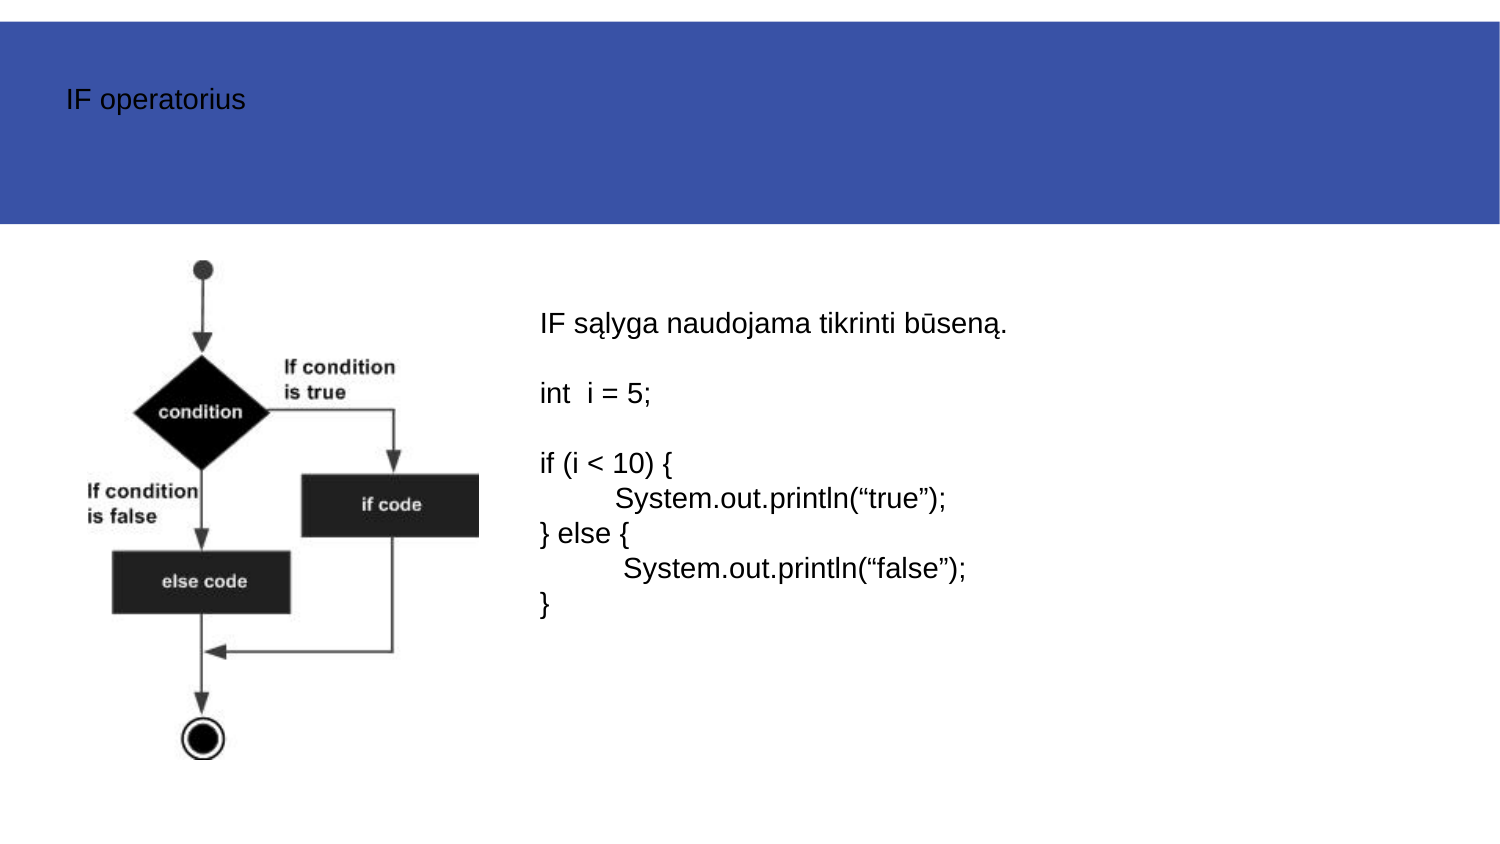

# IF operatorius
IF sąlyga naudojama tikrinti būseną.
int i = 5;
if (i < 10) {
	System.out.println(“true”);
} else {
	 System.out.println(“false”);
}